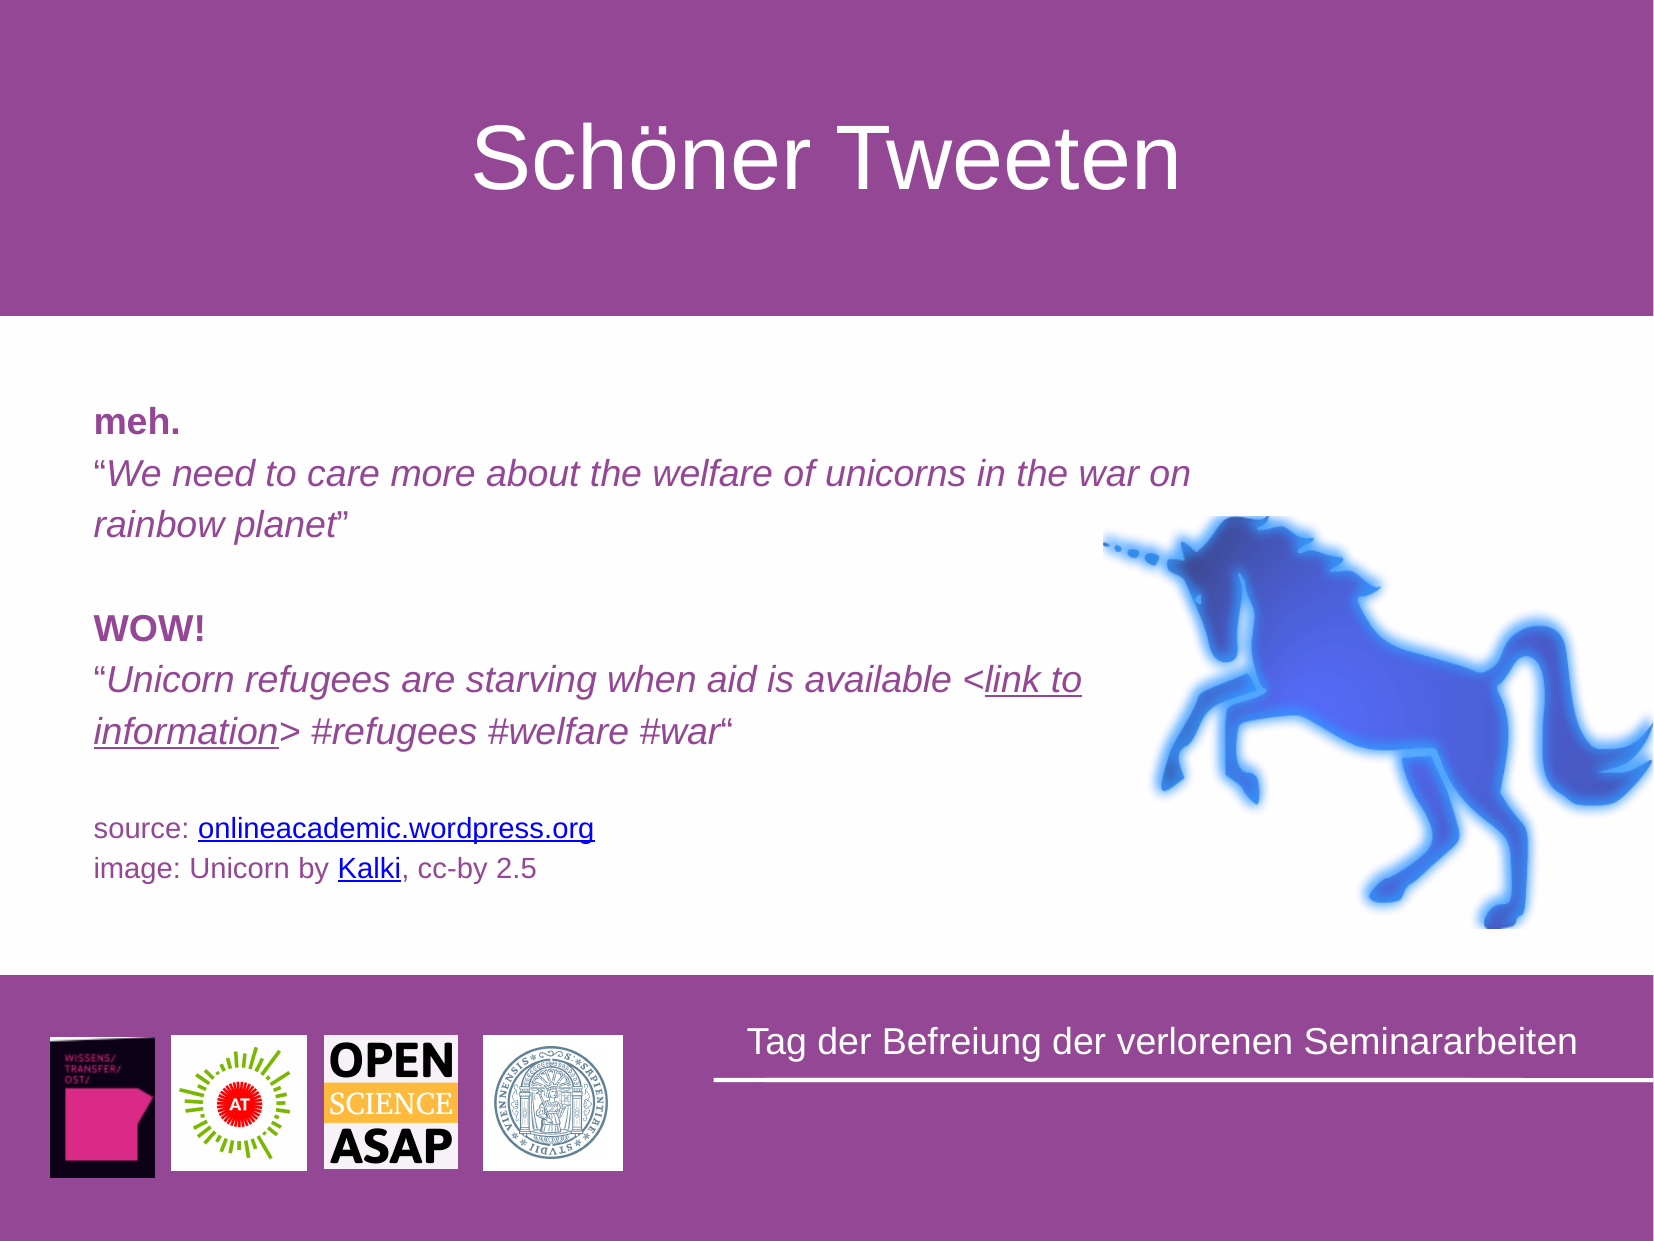

# Schöner Tweeten
meh.
“We need to care more about the welfare of unicorns in the war on rainbow planet”
WOW!
“Unicorn refugees are starving when aid is available <link to information> #refugees #welfare #war“
source: onlineacademic.wordpress.org
image: Unicorn by Kalki, cc-by 2.5
Tag der Befreiung der verlorenen Seminararbeiten